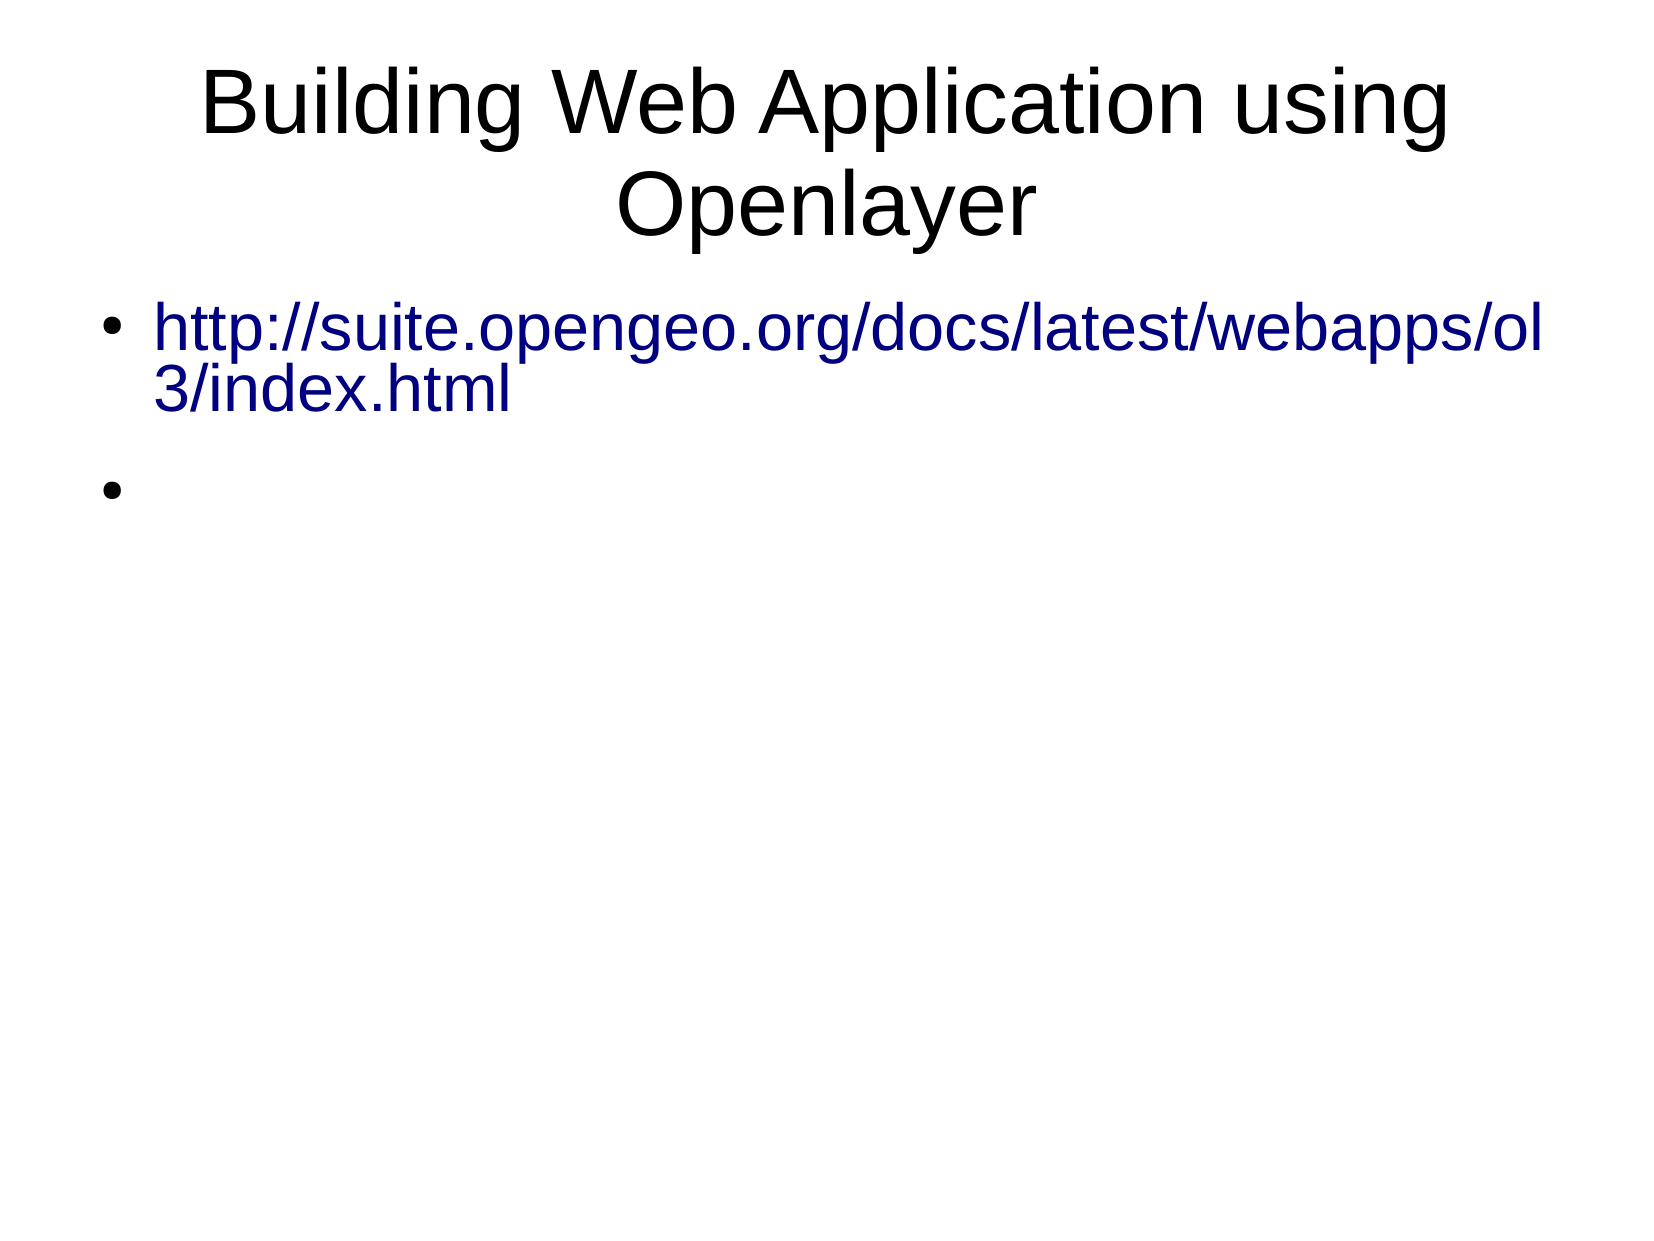

# Building Web Application using Openlayer
http://suite.opengeo.org/docs/latest/webapps/ol3/index.html